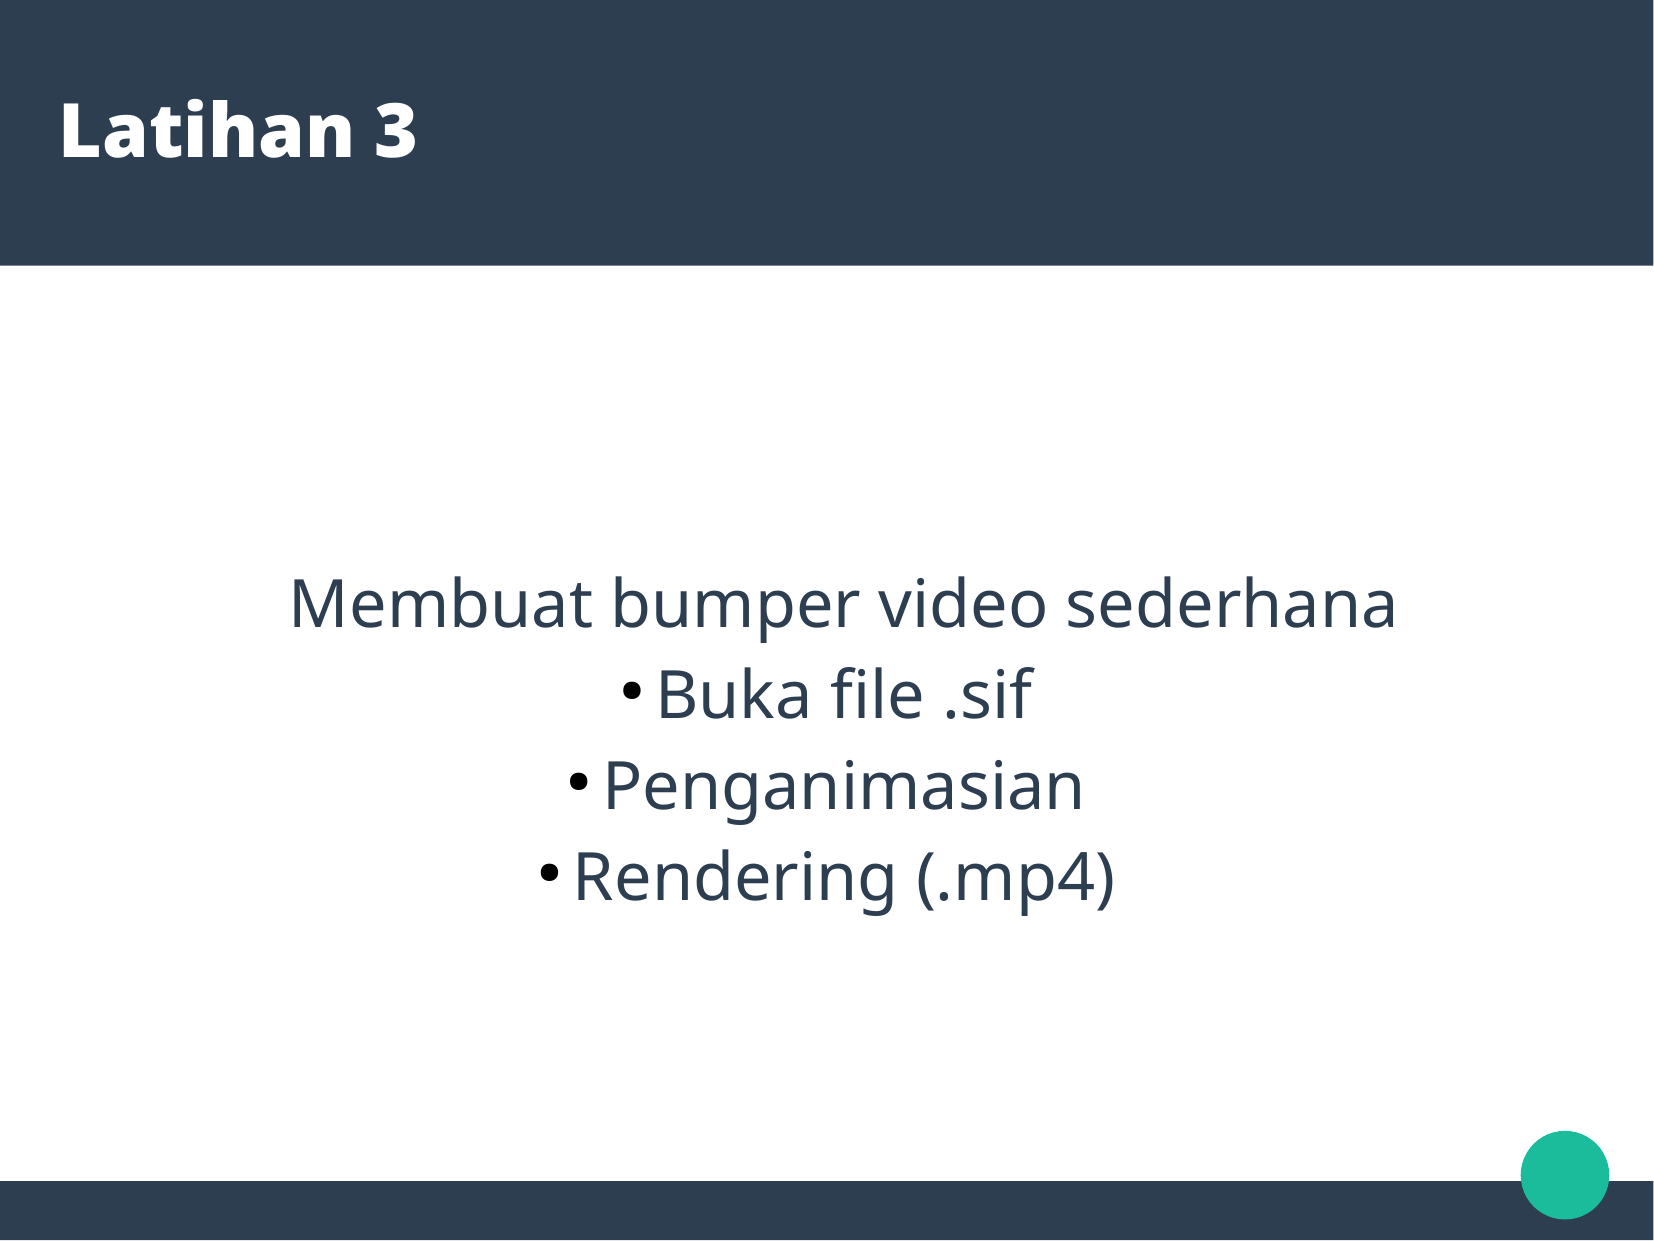

# Latihan 3
Membuat bumper video sederhana
Buka file .sif
Penganimasian
Rendering (.mp4)